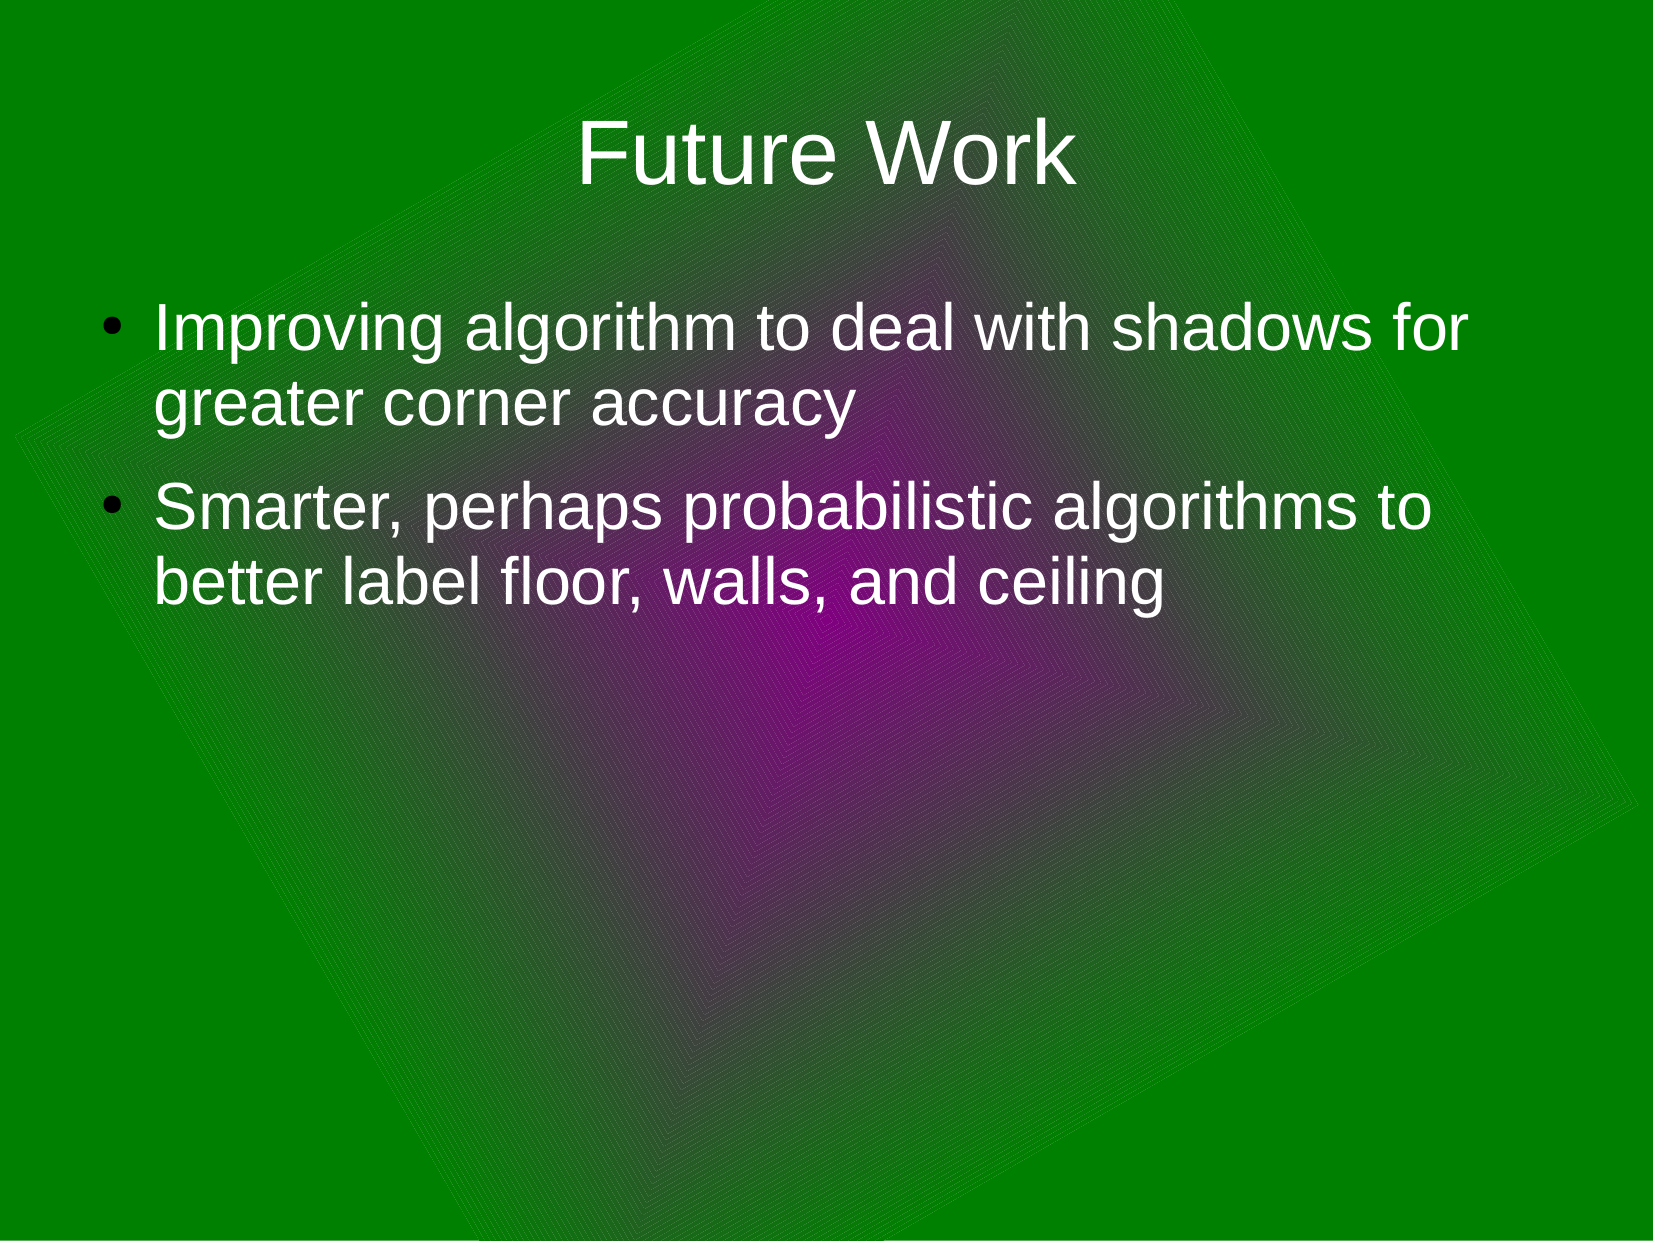

# Future Work
Improving algorithm to deal with shadows for greater corner accuracy
Smarter, perhaps probabilistic algorithms to better label floor, walls, and ceiling